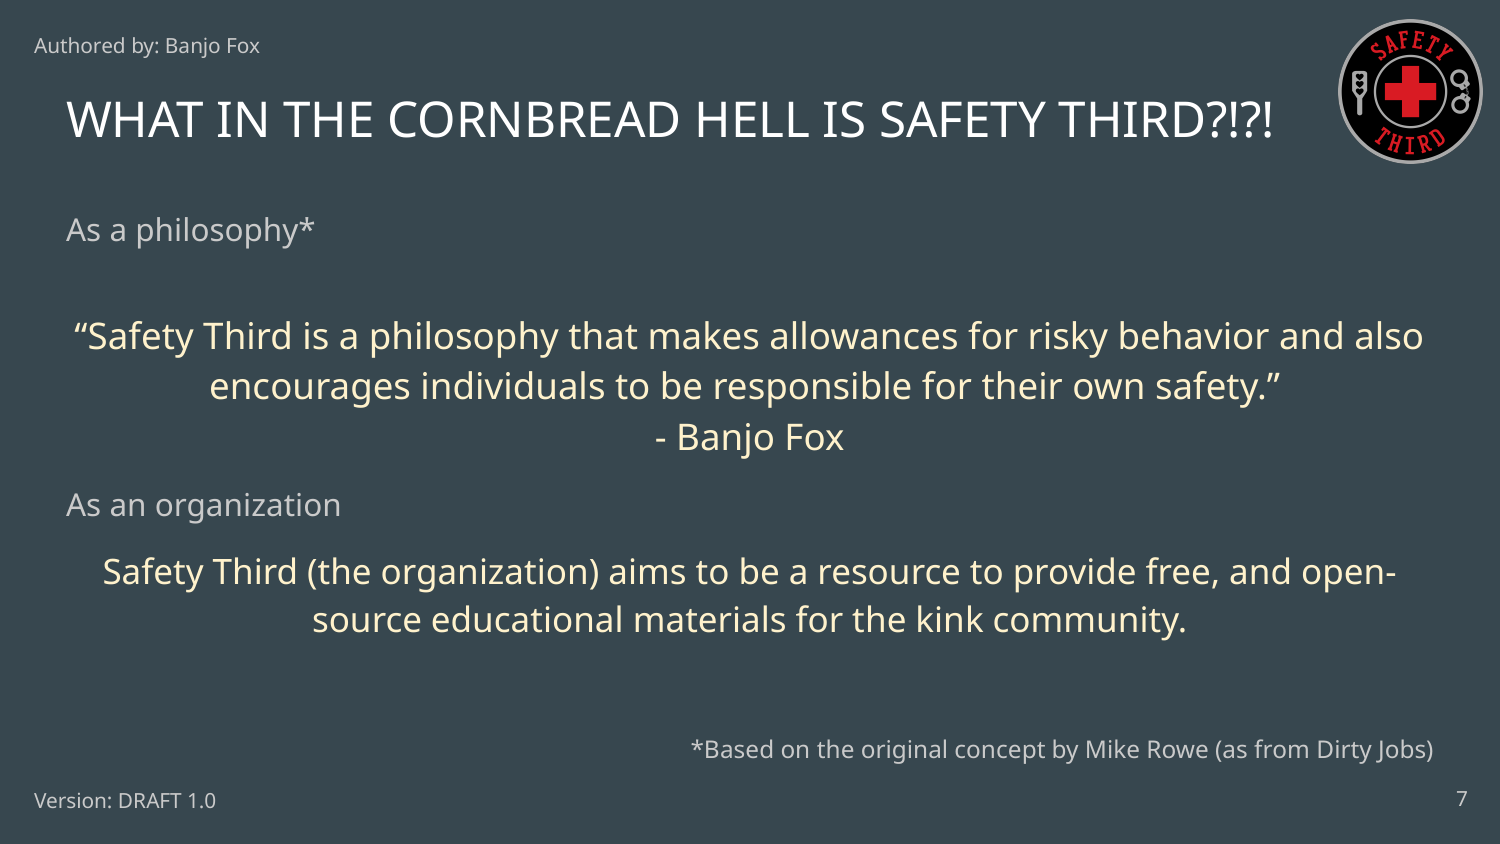

# WHAT IN THE CORNBREAD HELL IS SAFETY THIRD?!?!
As a philosophy*
“Safety Third is a philosophy that makes allowances for risky behavior and also encourages individuals to be responsible for their own safety.”
- Banjo Fox
As an organization
Safety Third (the organization) aims to be a resource to provide free, and open-source educational materials for the kink community.
*Based on the original concept by Mike Rowe (as from Dirty Jobs)